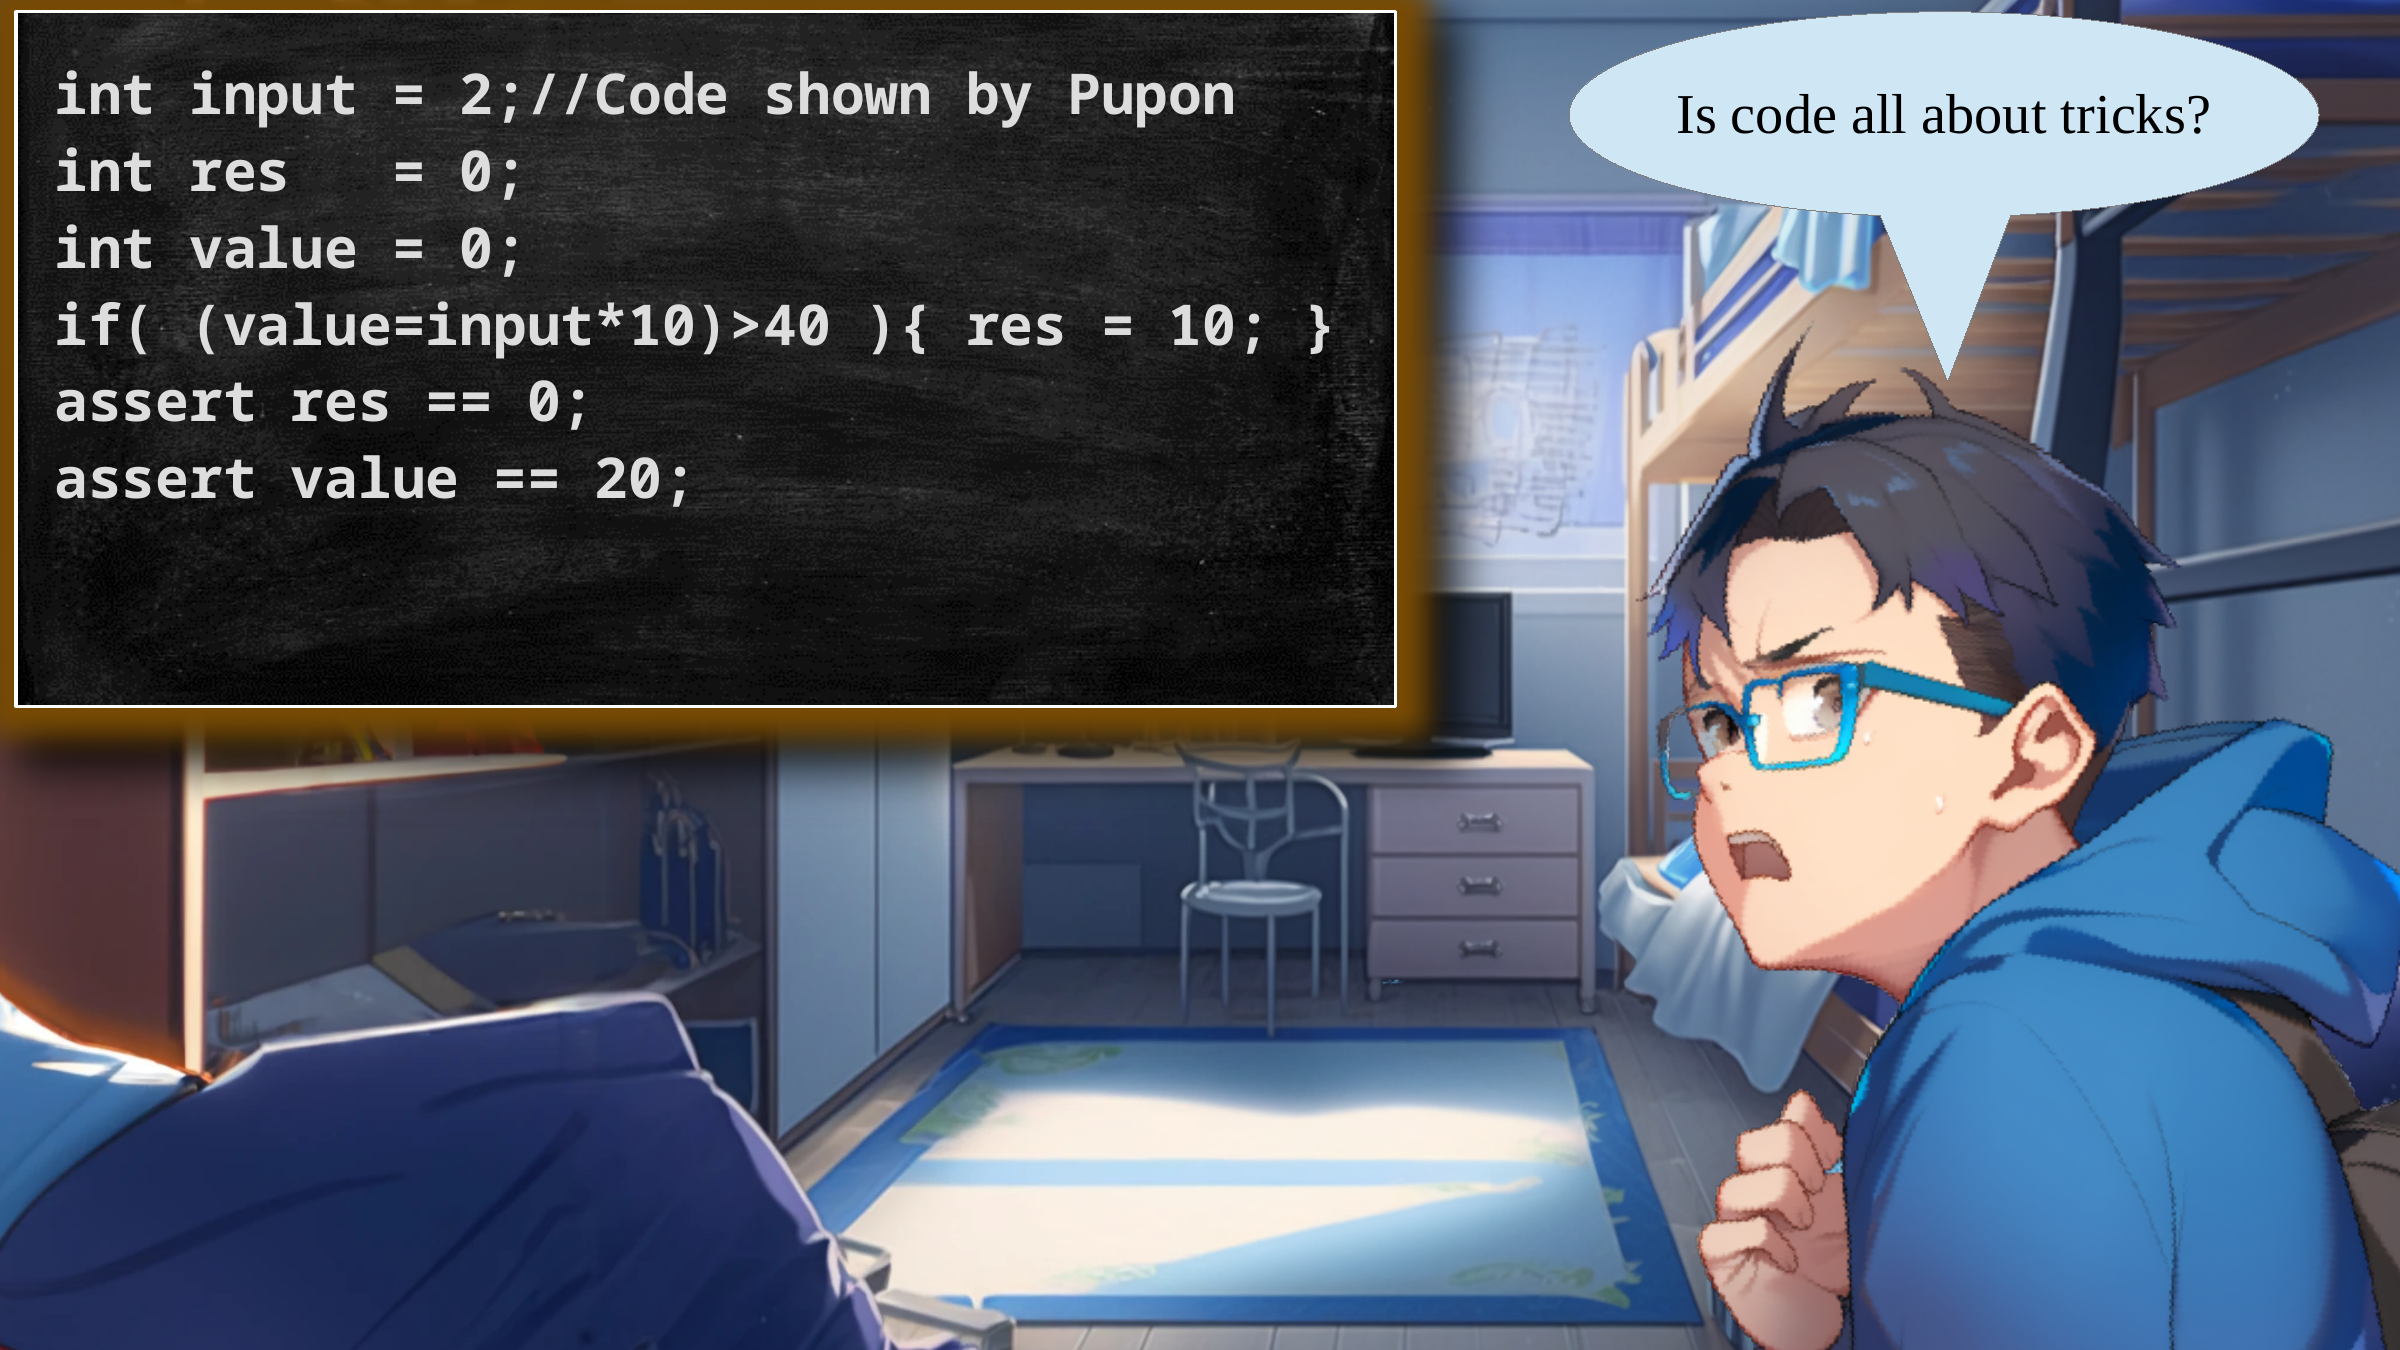

Is code all about tricks?
int input = 2;//Code shown by Pupon
int res = 0;
int value = 0;
if( (value=input*10)>40 ){ res = 10; }
assert res == 0;
assert value == 20;